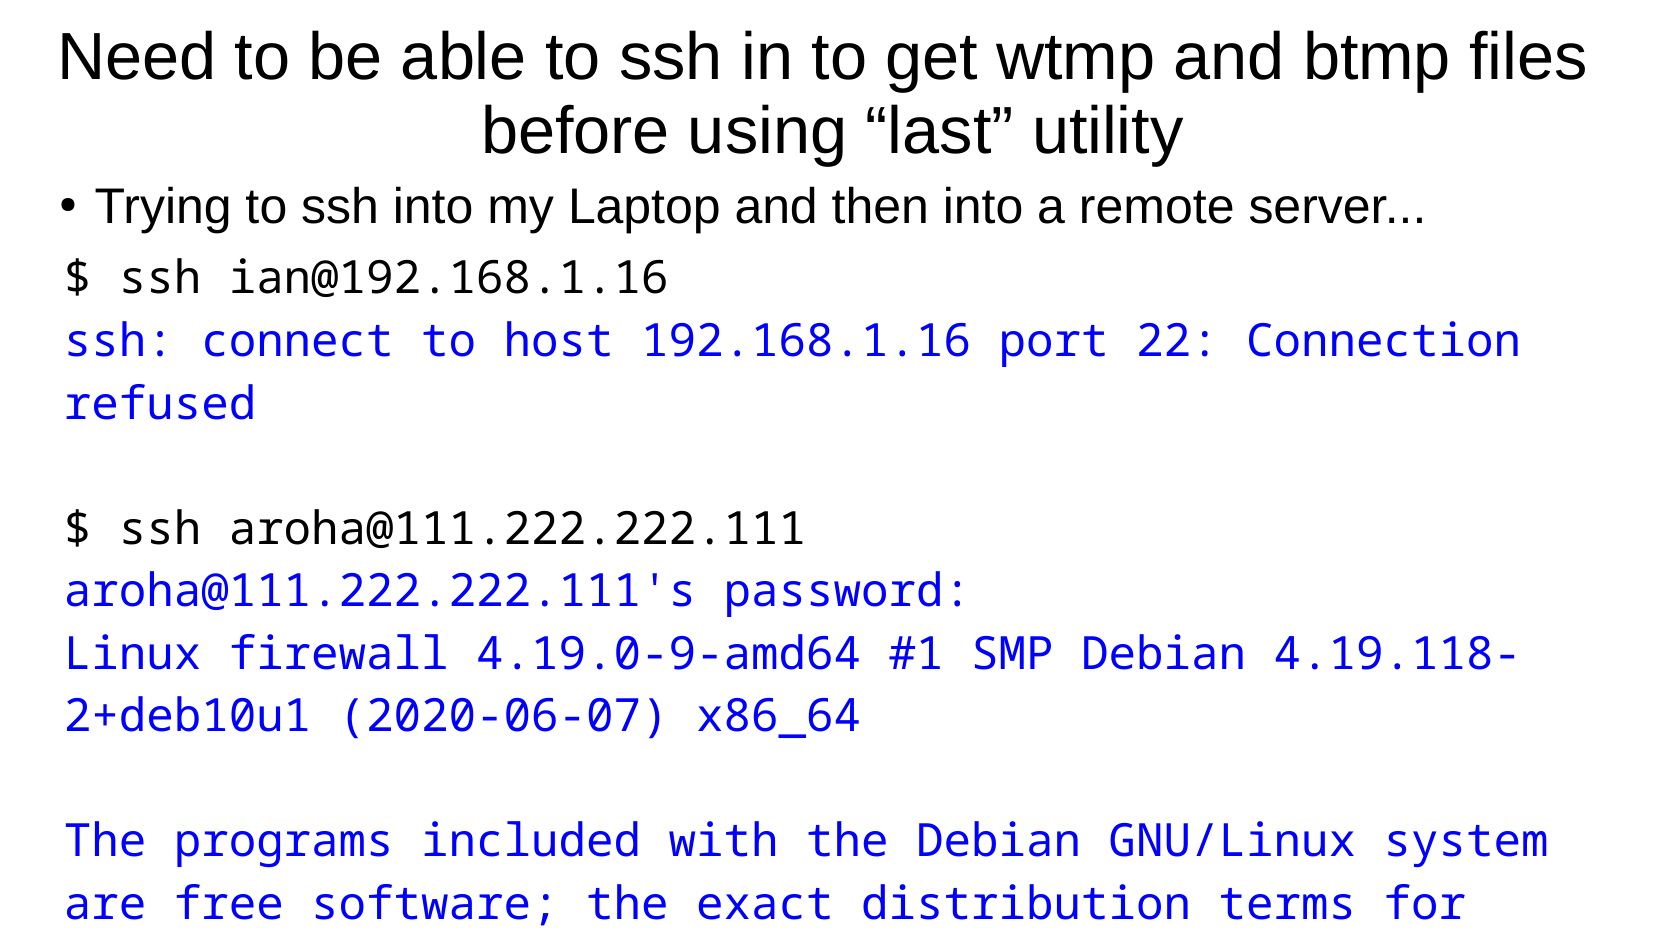

# Need to be able to ssh in to get wtmp and btmp files before using “last” utility
Trying to ssh into my Laptop and then into a remote server...
$ ssh ian@192.168.1.16
ssh: connect to host 192.168.1.16 port 22: Connection refused
$ ssh aroha@111.222.222.111
aroha@111.222.222.111's password:
Linux firewall 4.19.0-9-amd64 #1 SMP Debian 4.19.118-2+deb10u1 (2020-06-07) x86_64
The programs included with the Debian GNU/Linux system are free software; the exact distribution terms for each program are described in the individual files in /usr/share/doc/*/copyright.
Debian GNU/Linux comes with ABSOLUTELY NO WARRANTY, to the extent
permitted by applicable law.
Last login: Mon Jun 22 08:43:04 2020 from 111.222.222.111